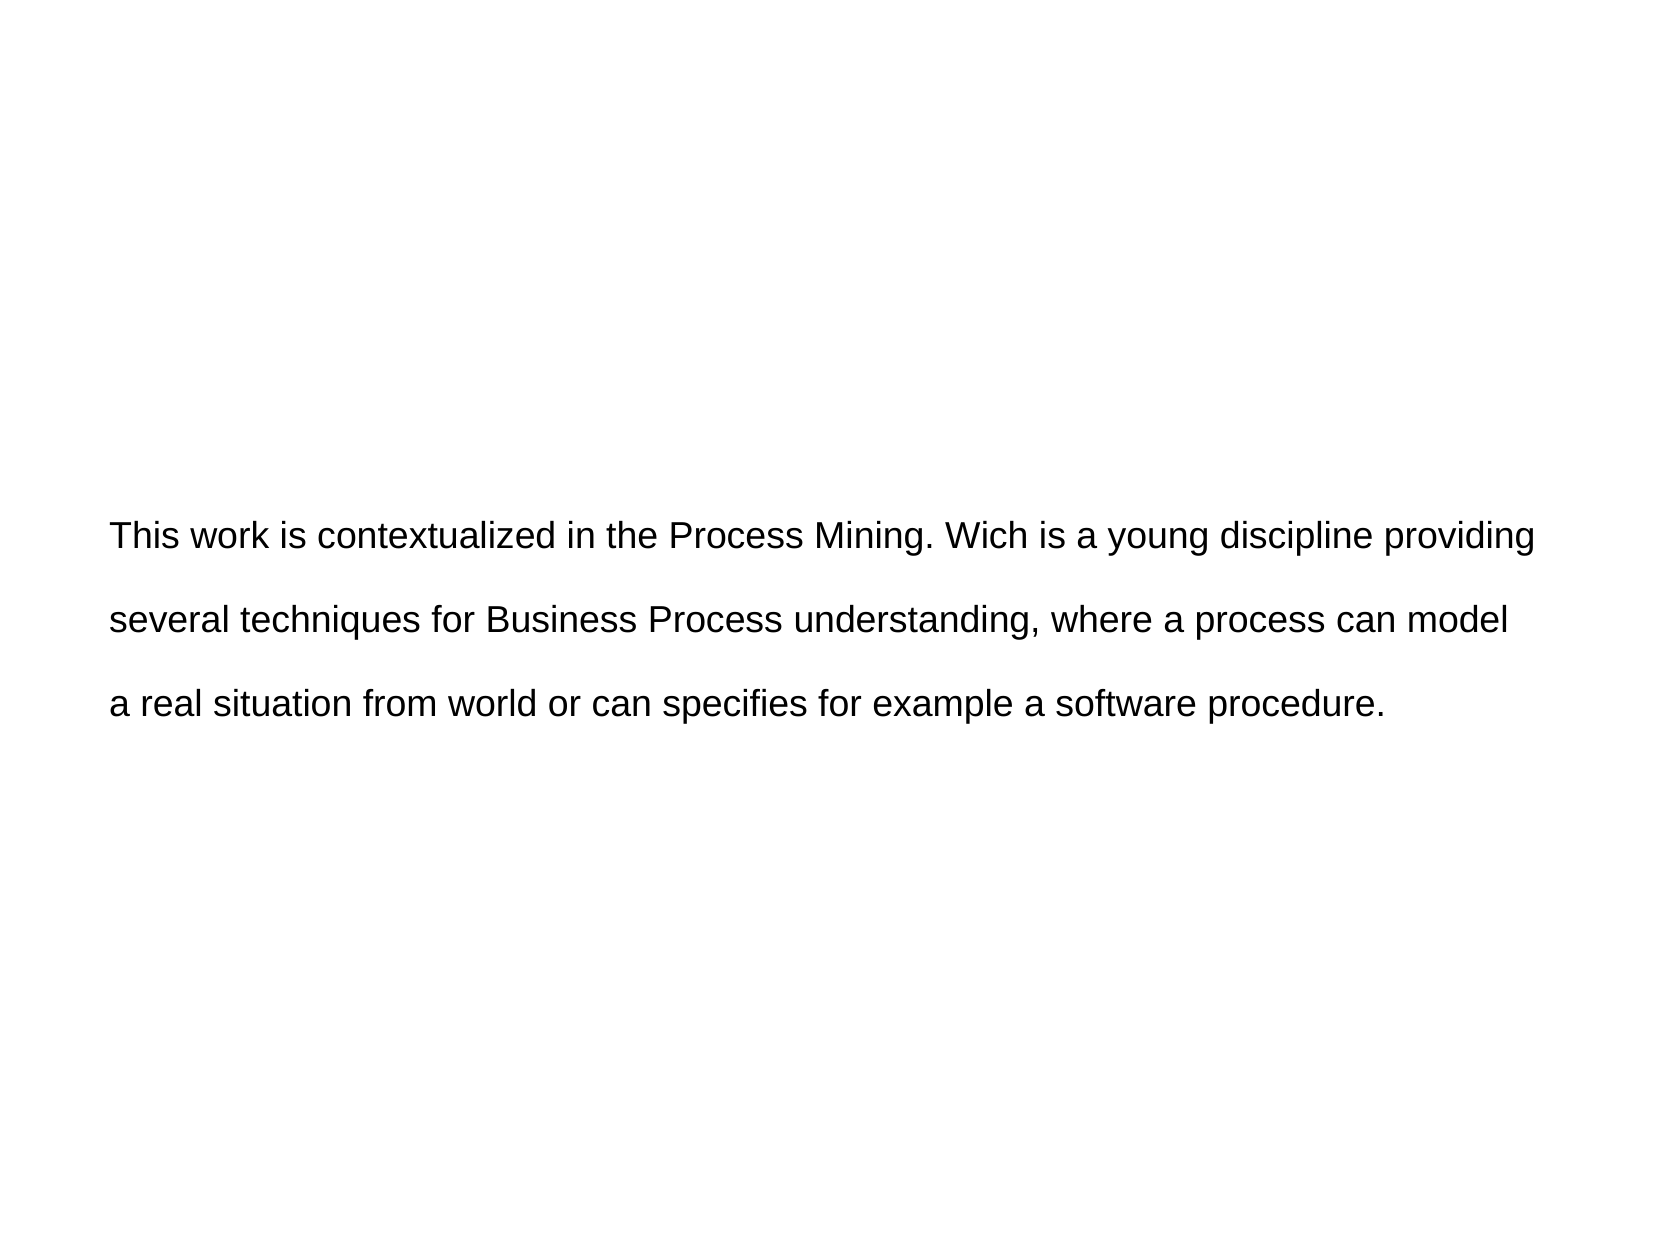

This work is contextualized in the Process Mining. Wich is a young discipline providing
several techniques for Business Process understanding, where a process can model
a real situation from world or can specifies for example a software procedure.